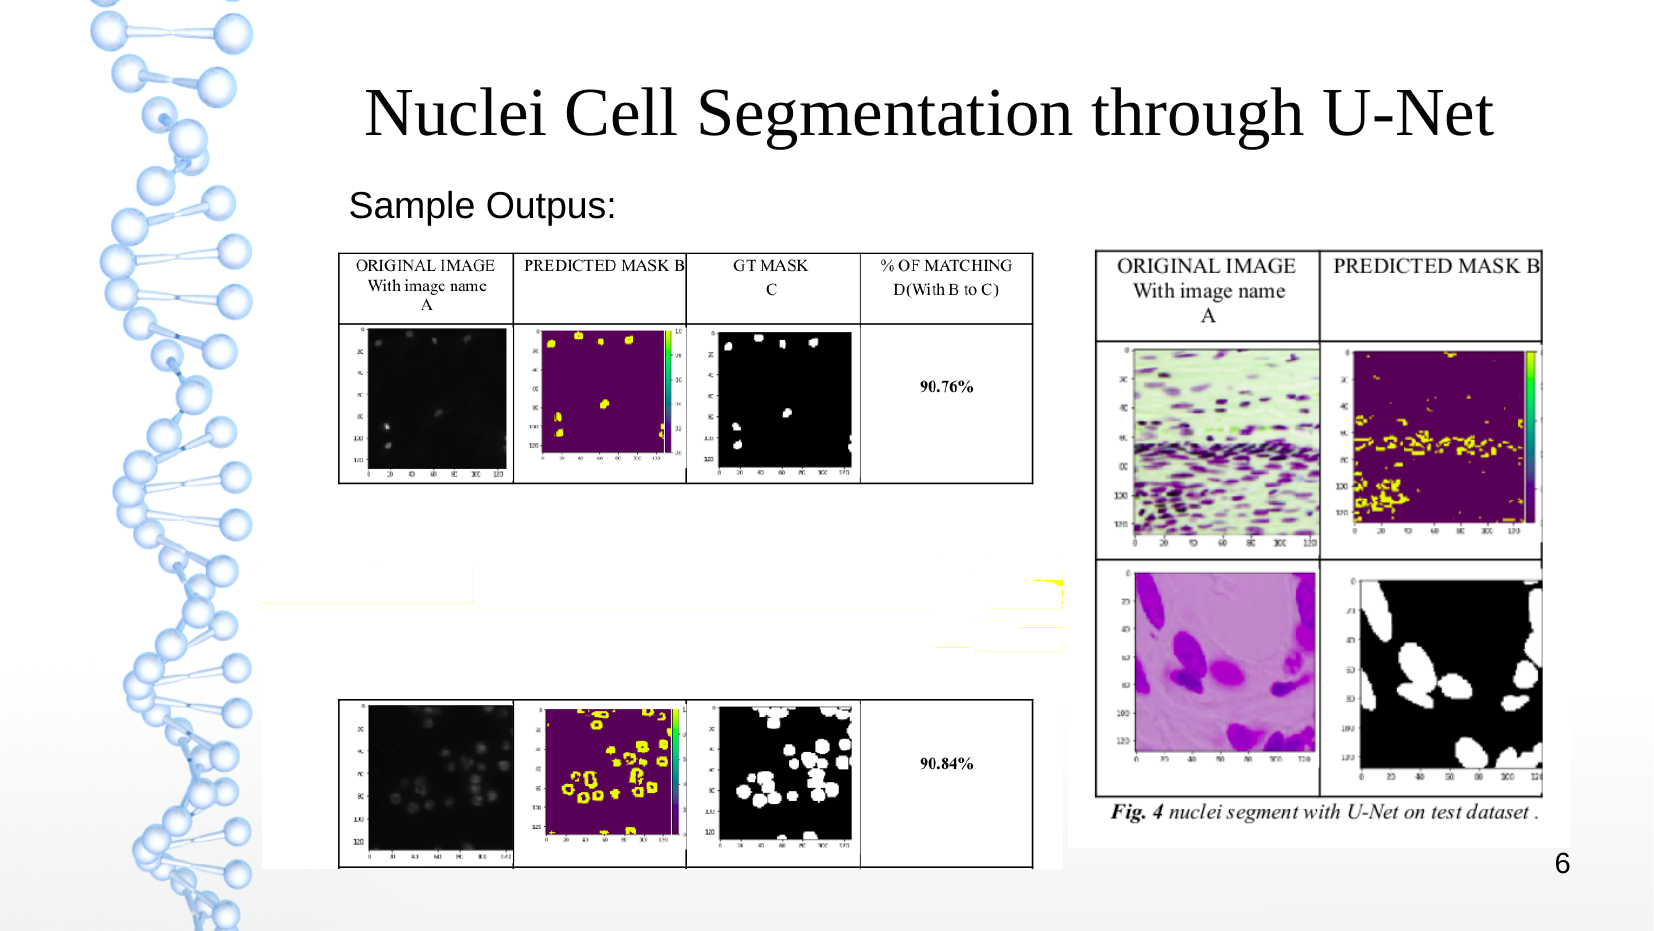

# Nuclei Cell Segmentation through U-Net
Sample Outpus:
6